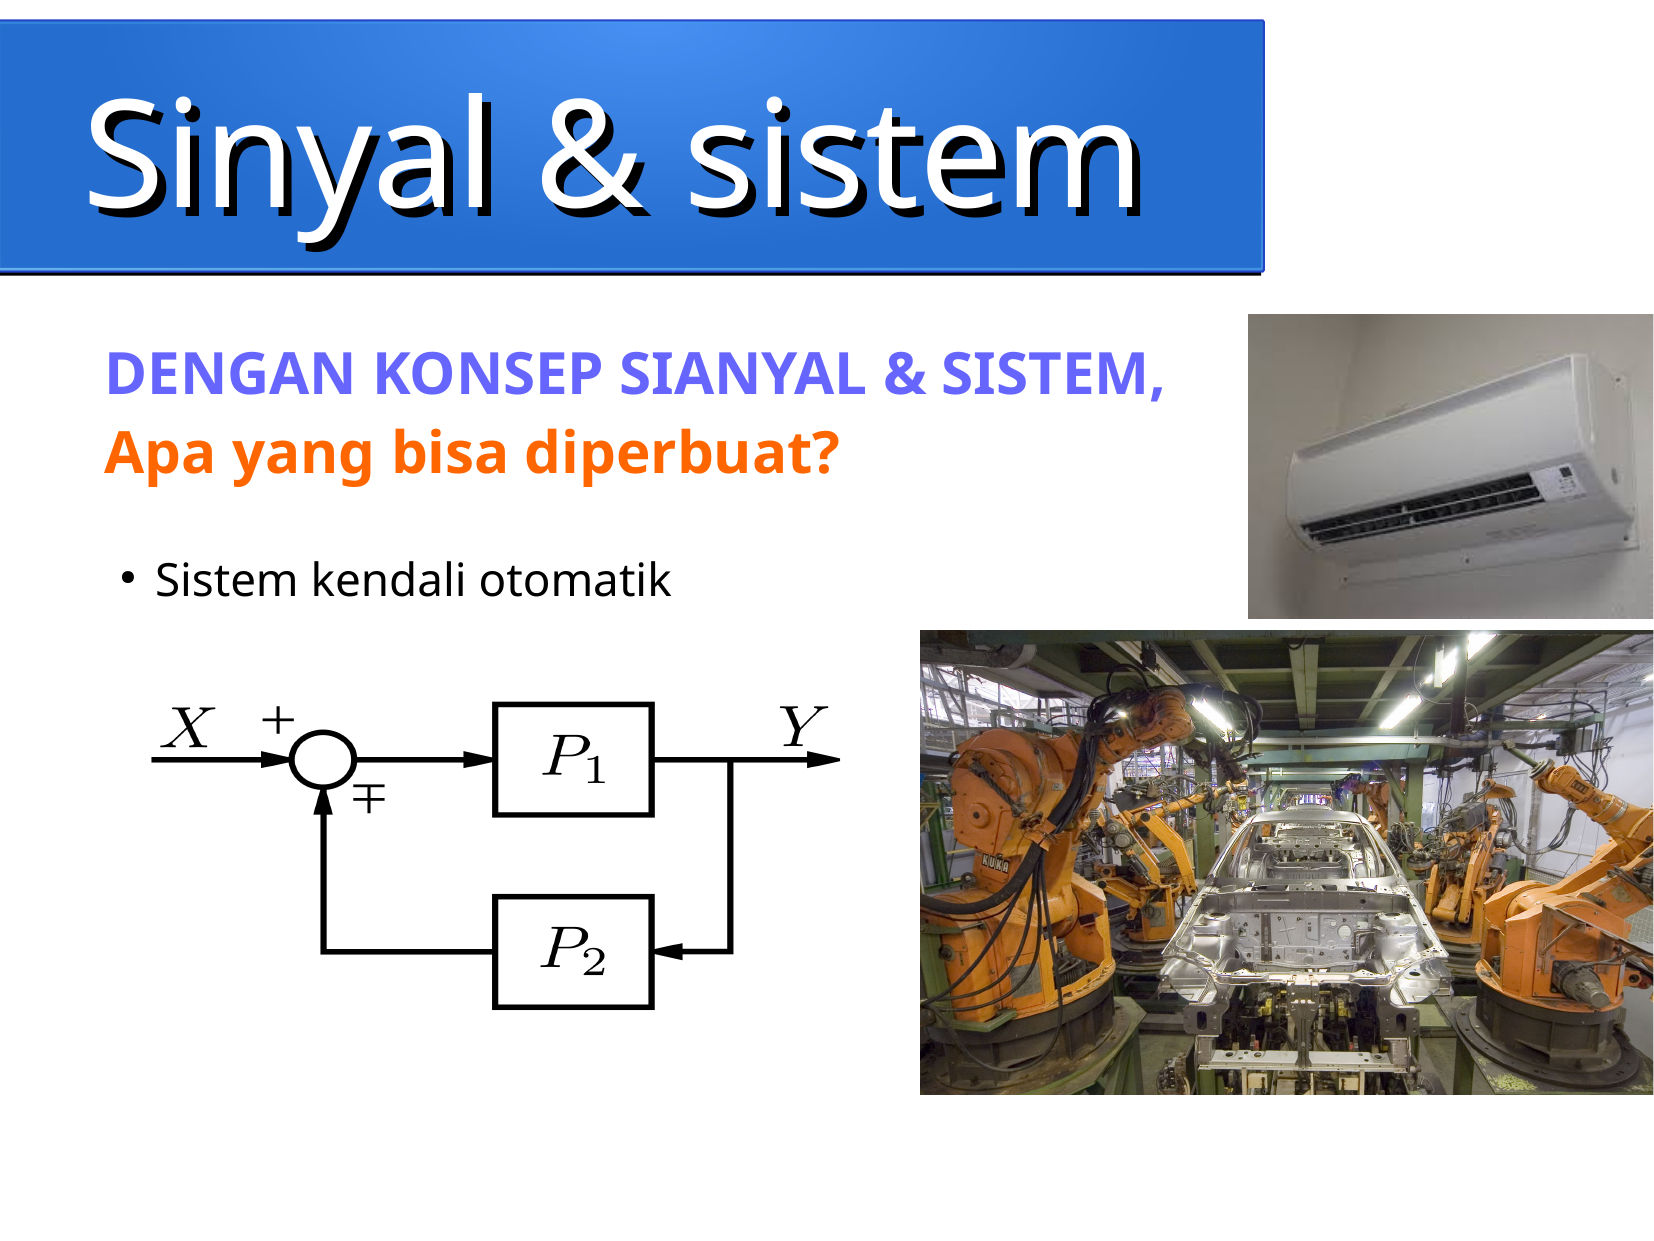

# Sinyal & sistem
DENGAN KONSEP SIANYAL & SISTEM,
Apa yang bisa diperbuat?
Sistem kendali otomatik